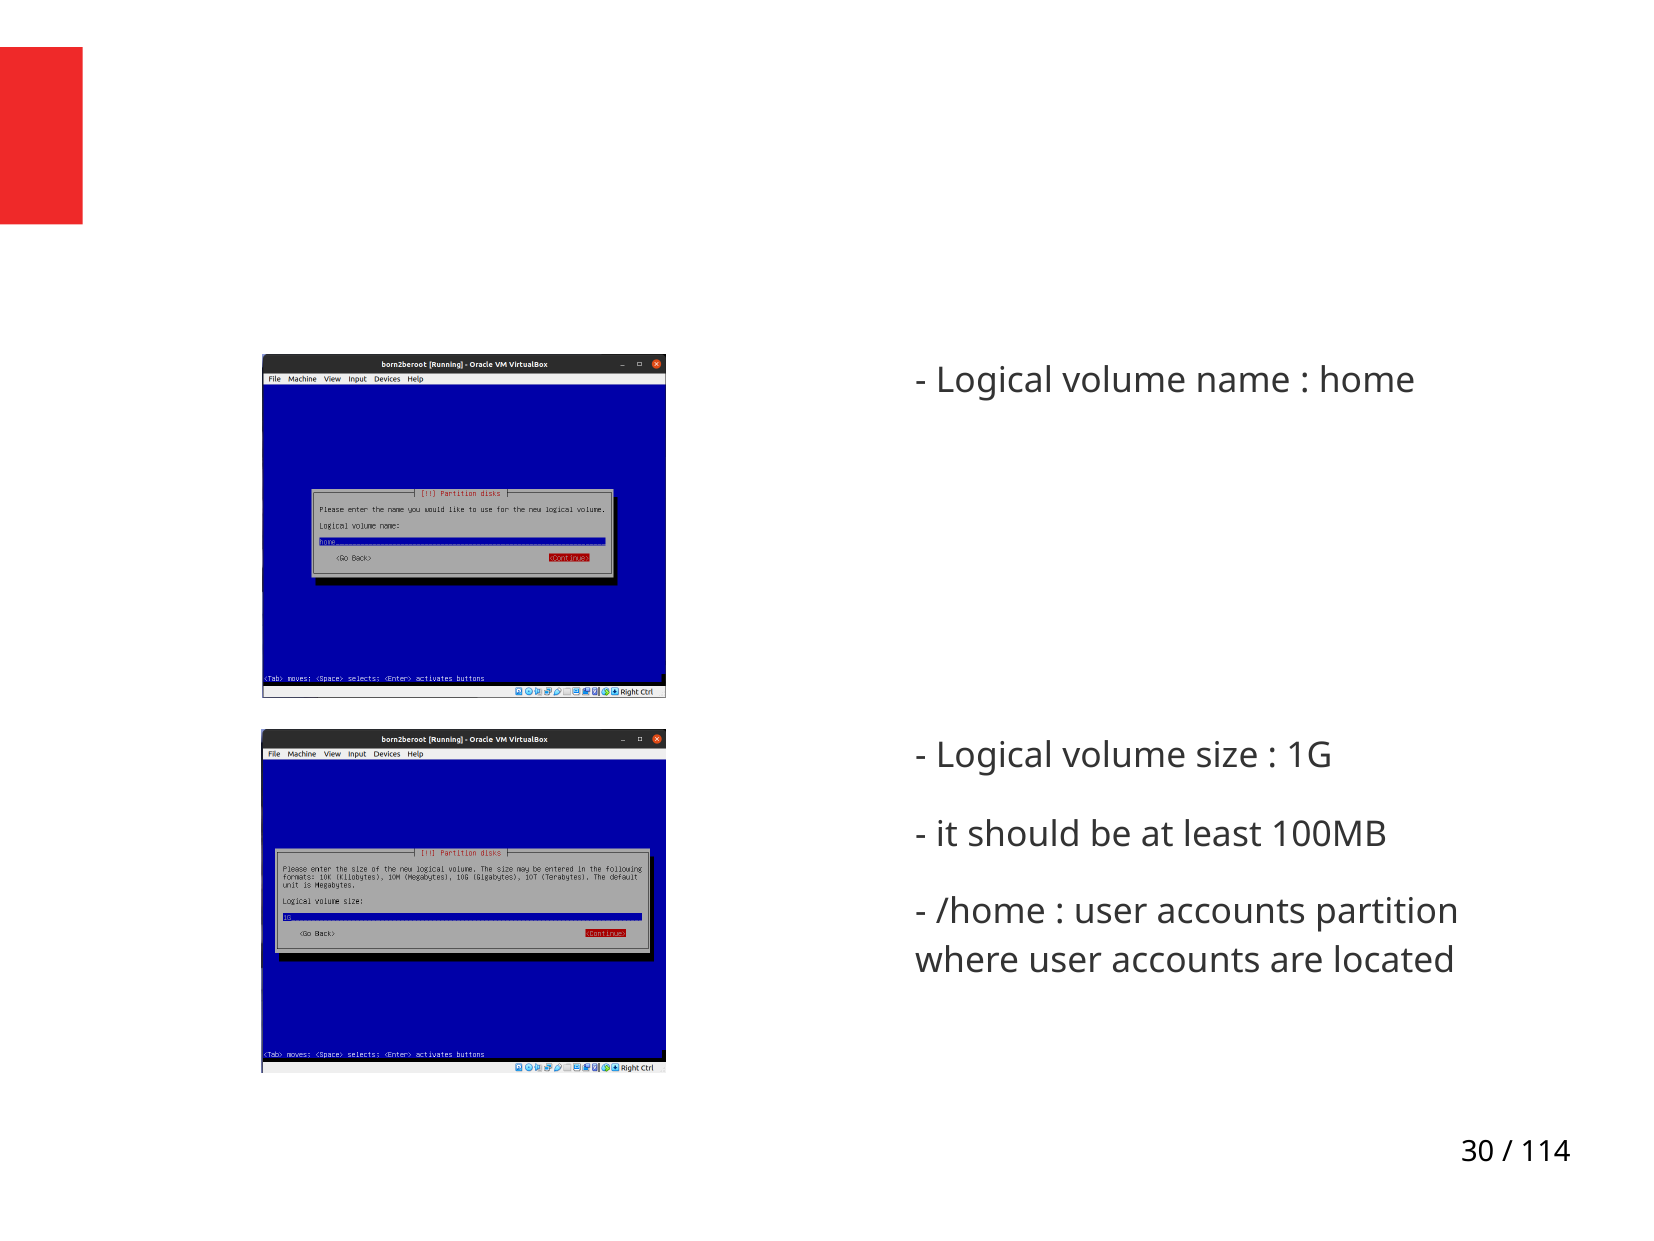

# - Logical volume name : home
- Logical volume size : 1G
- it should be at least 100MB
- /home : user accounts partition where user accounts are located
30